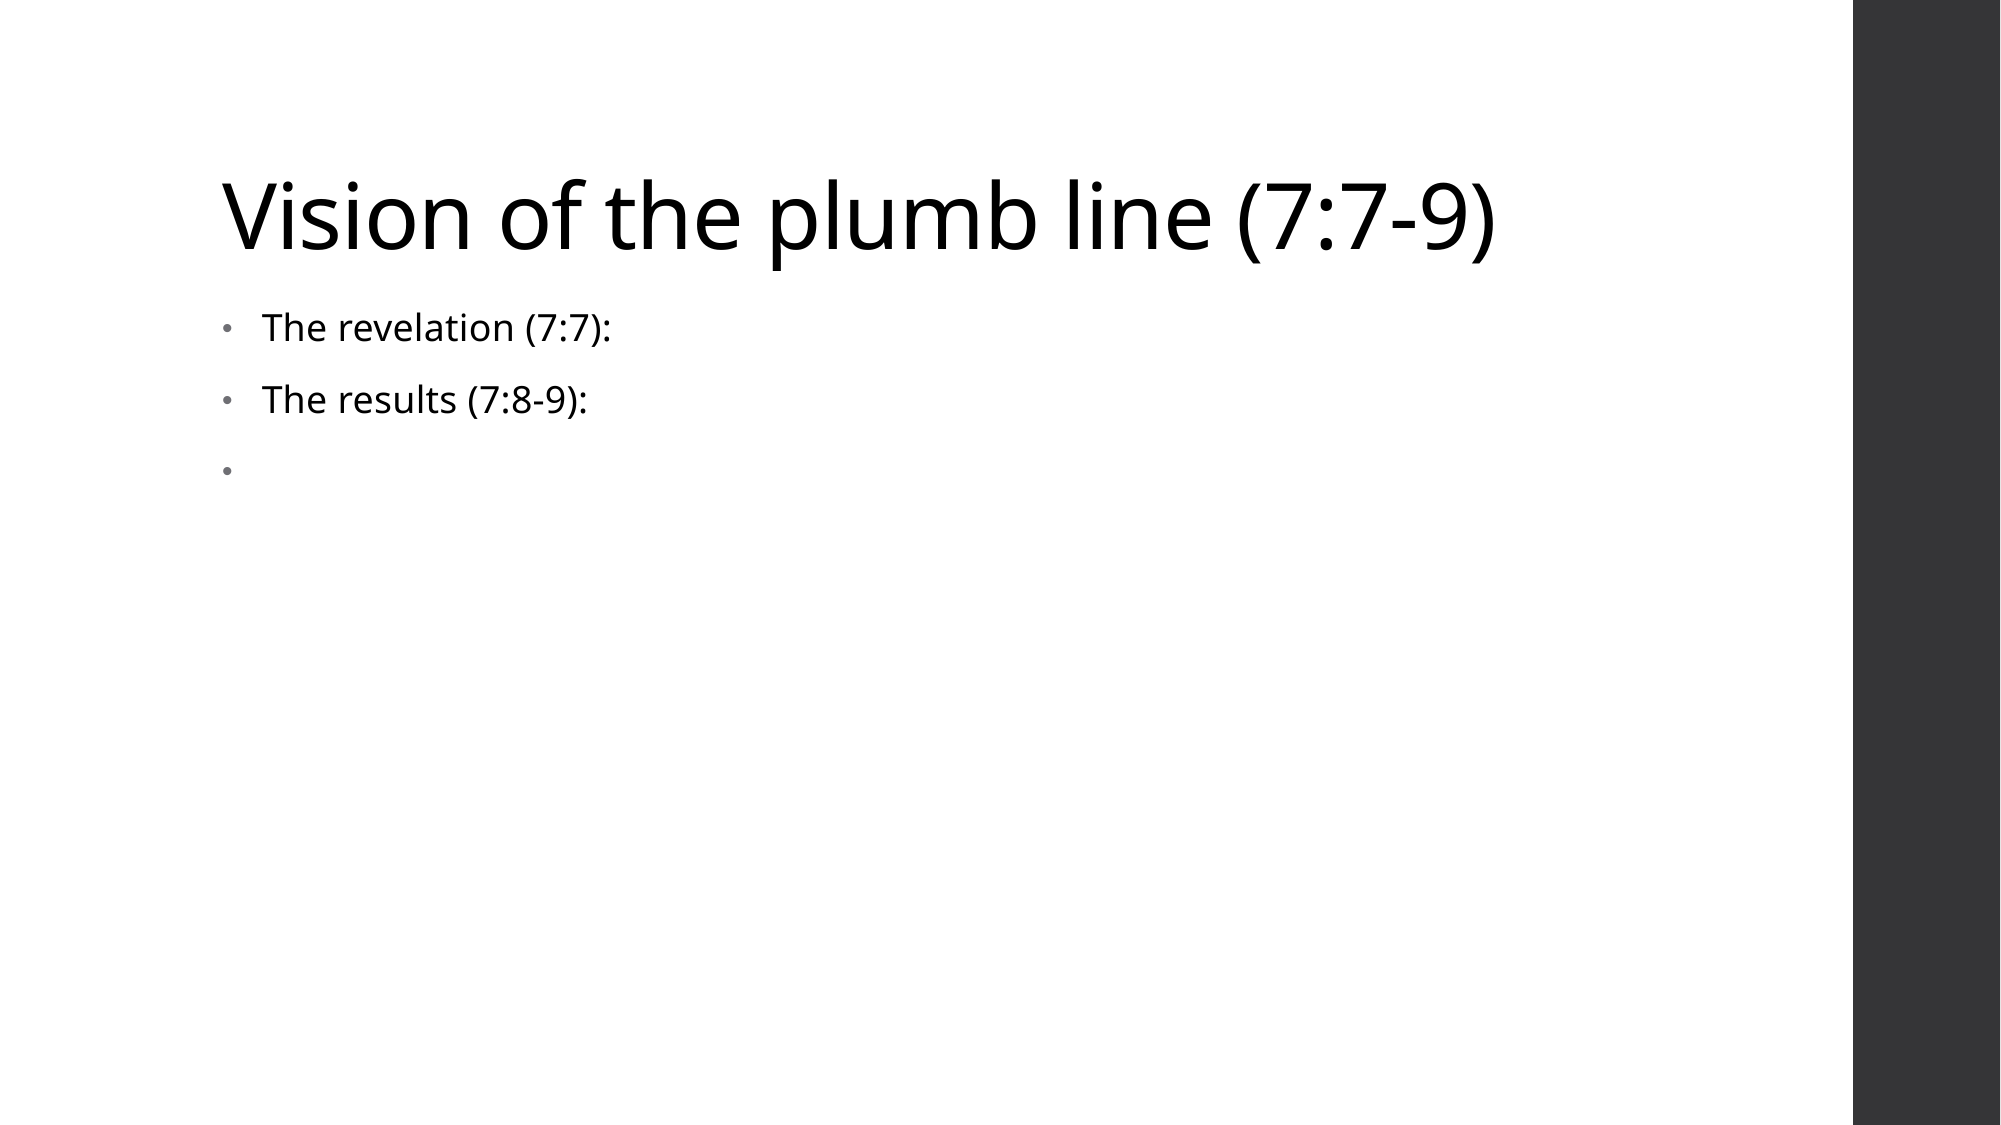

# Vision of the plumb line (7:7-9)
 The revelation (7:7):
 The results (7:8-9):